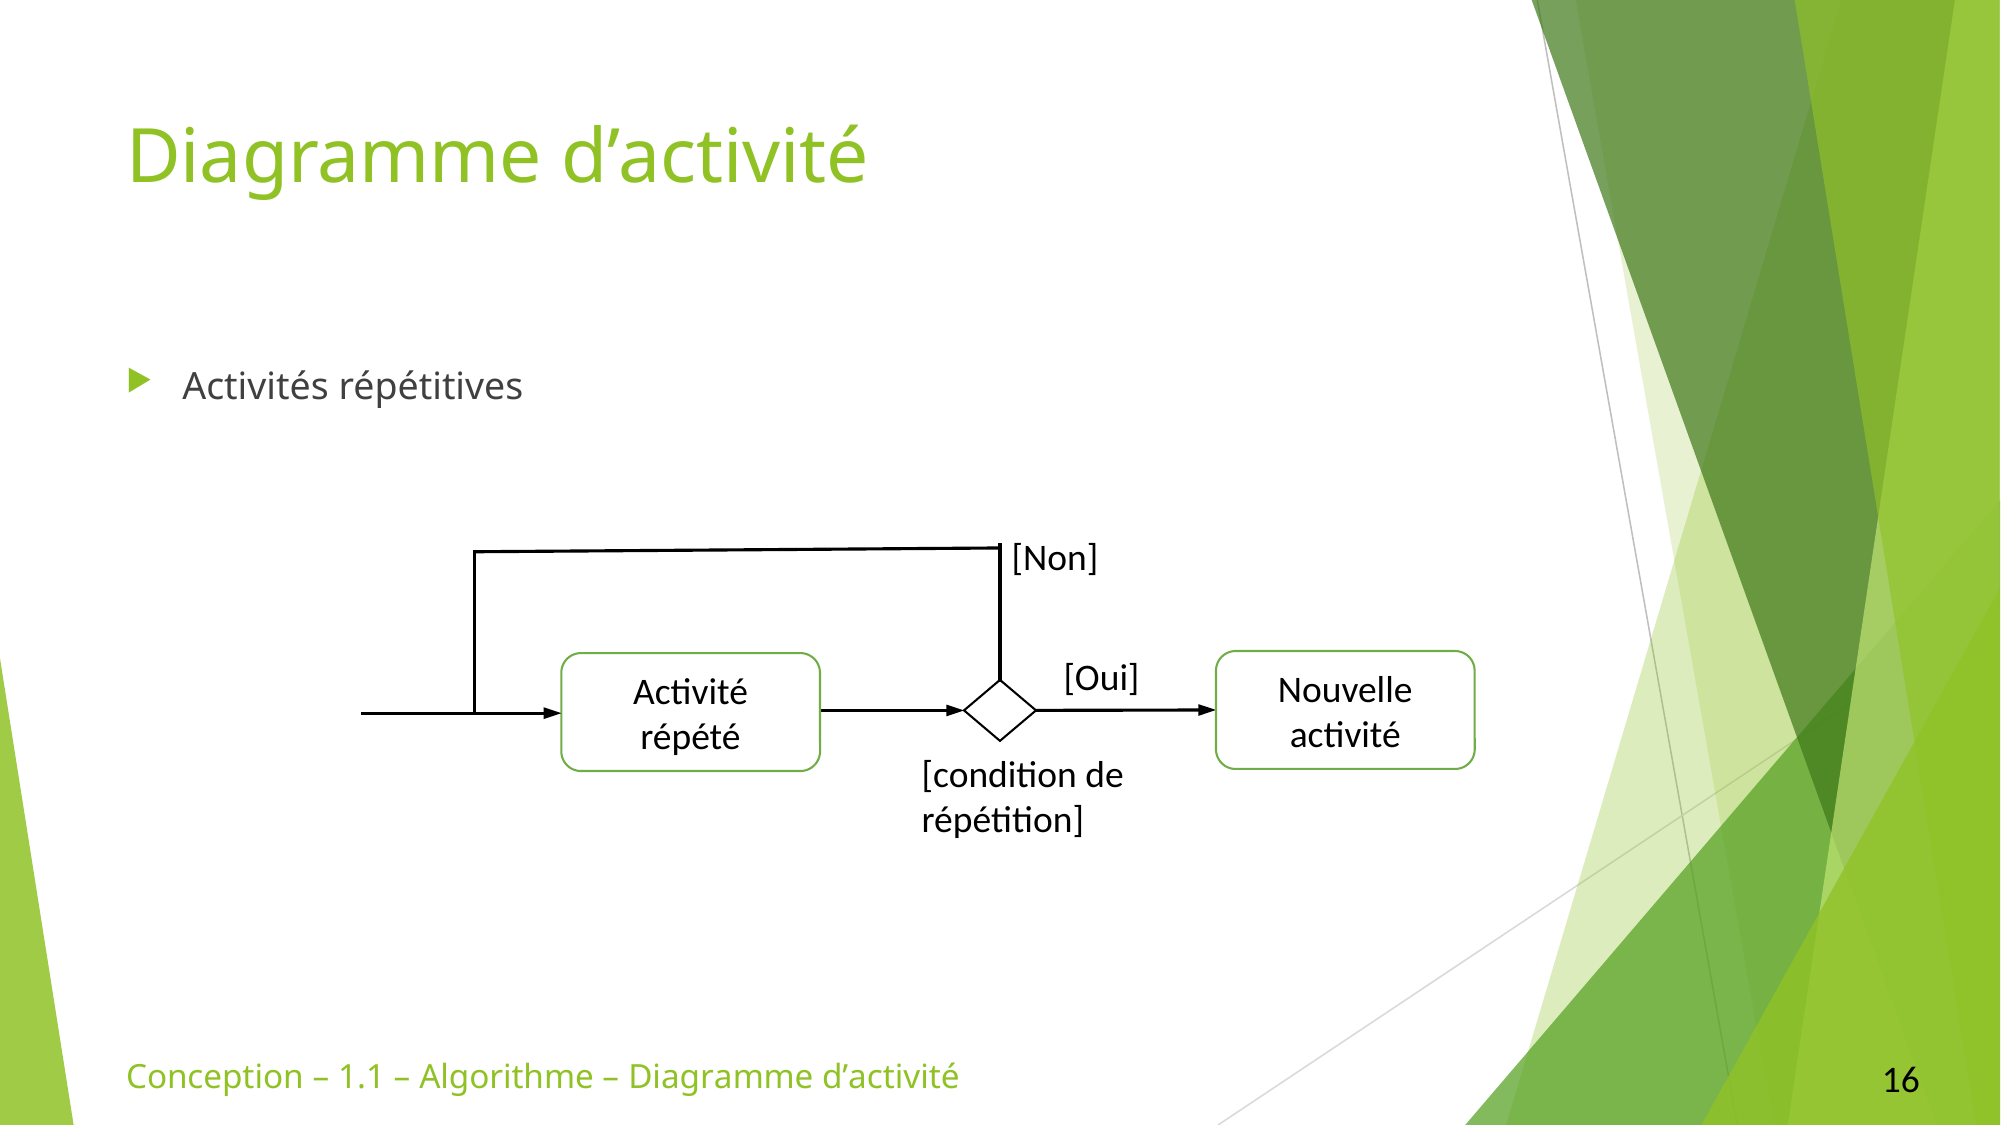

# Diagramme d’activité
Activités répétitives
[Non]
[Oui]
Nouvelle activité
Activité répété
[condition de répétition]
Conception – 1.1 – Algorithme – Diagramme d’activité